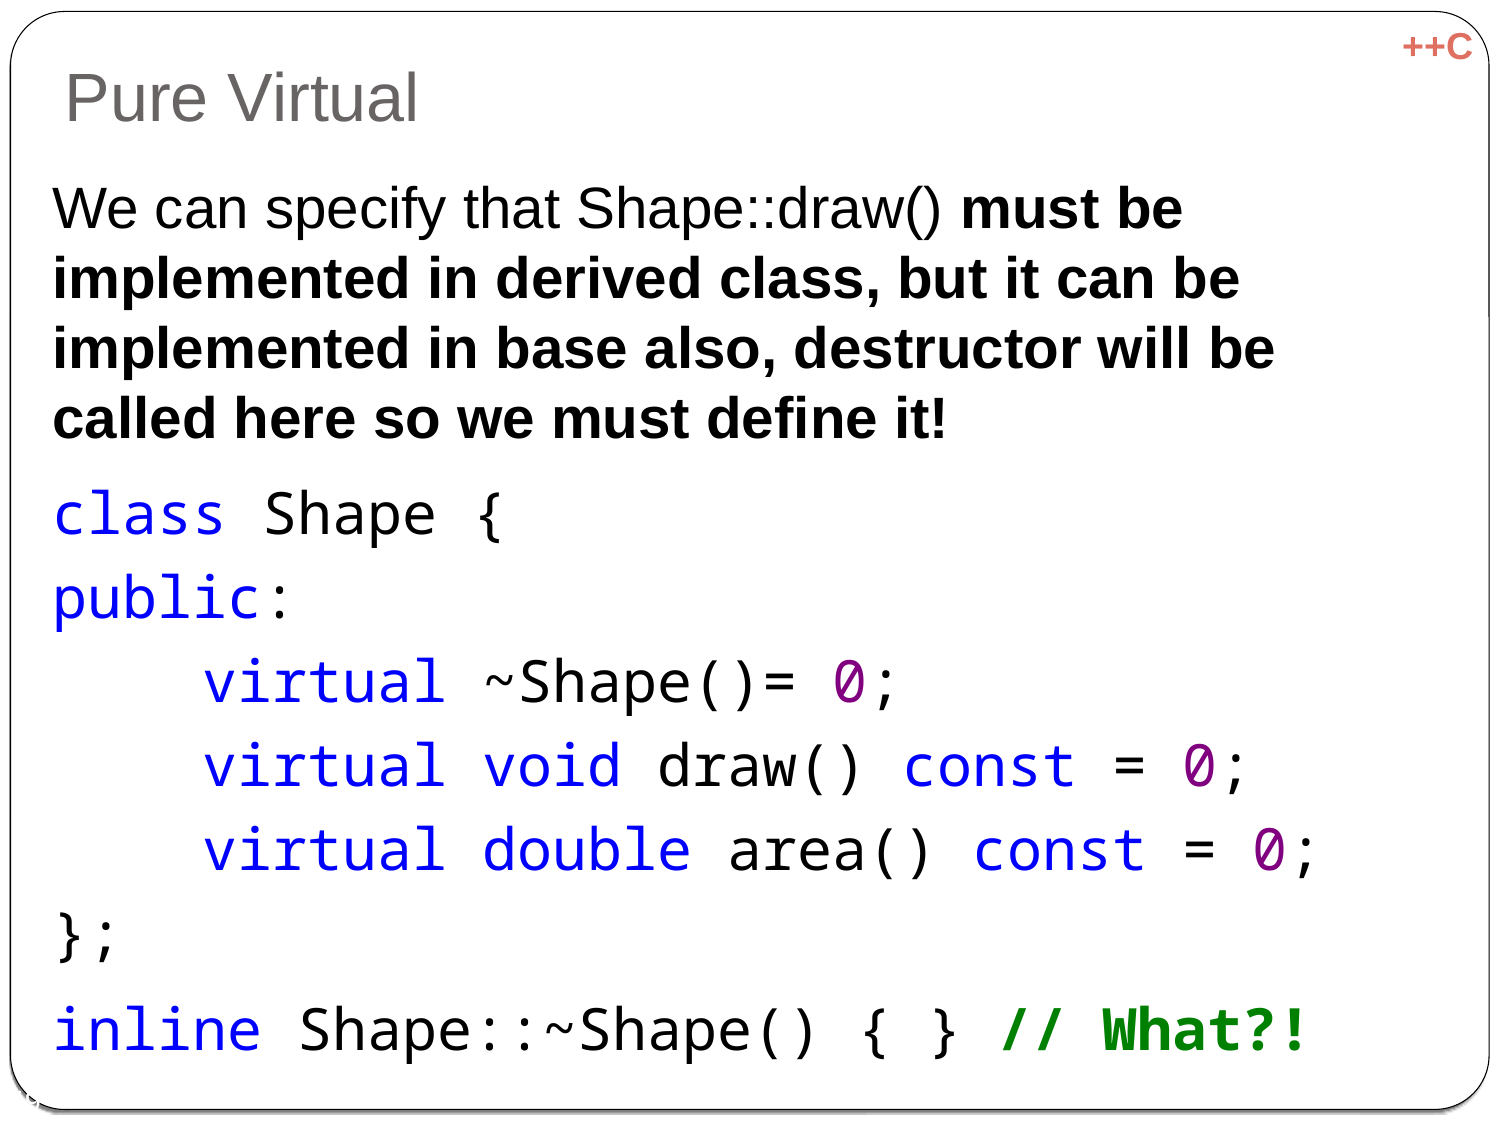

# Pure Virtual
We can specify that Shape::draw() must be implemented in derived class, but it can be implemented in base also, destructor will be called here so we must define it!
class Shape {
public:
 	virtual ~Shape()= 0;
 	virtual void draw() const = 0;
 	virtual double area() const = 0;
};
inline Shape::~Shape() { } // What?!